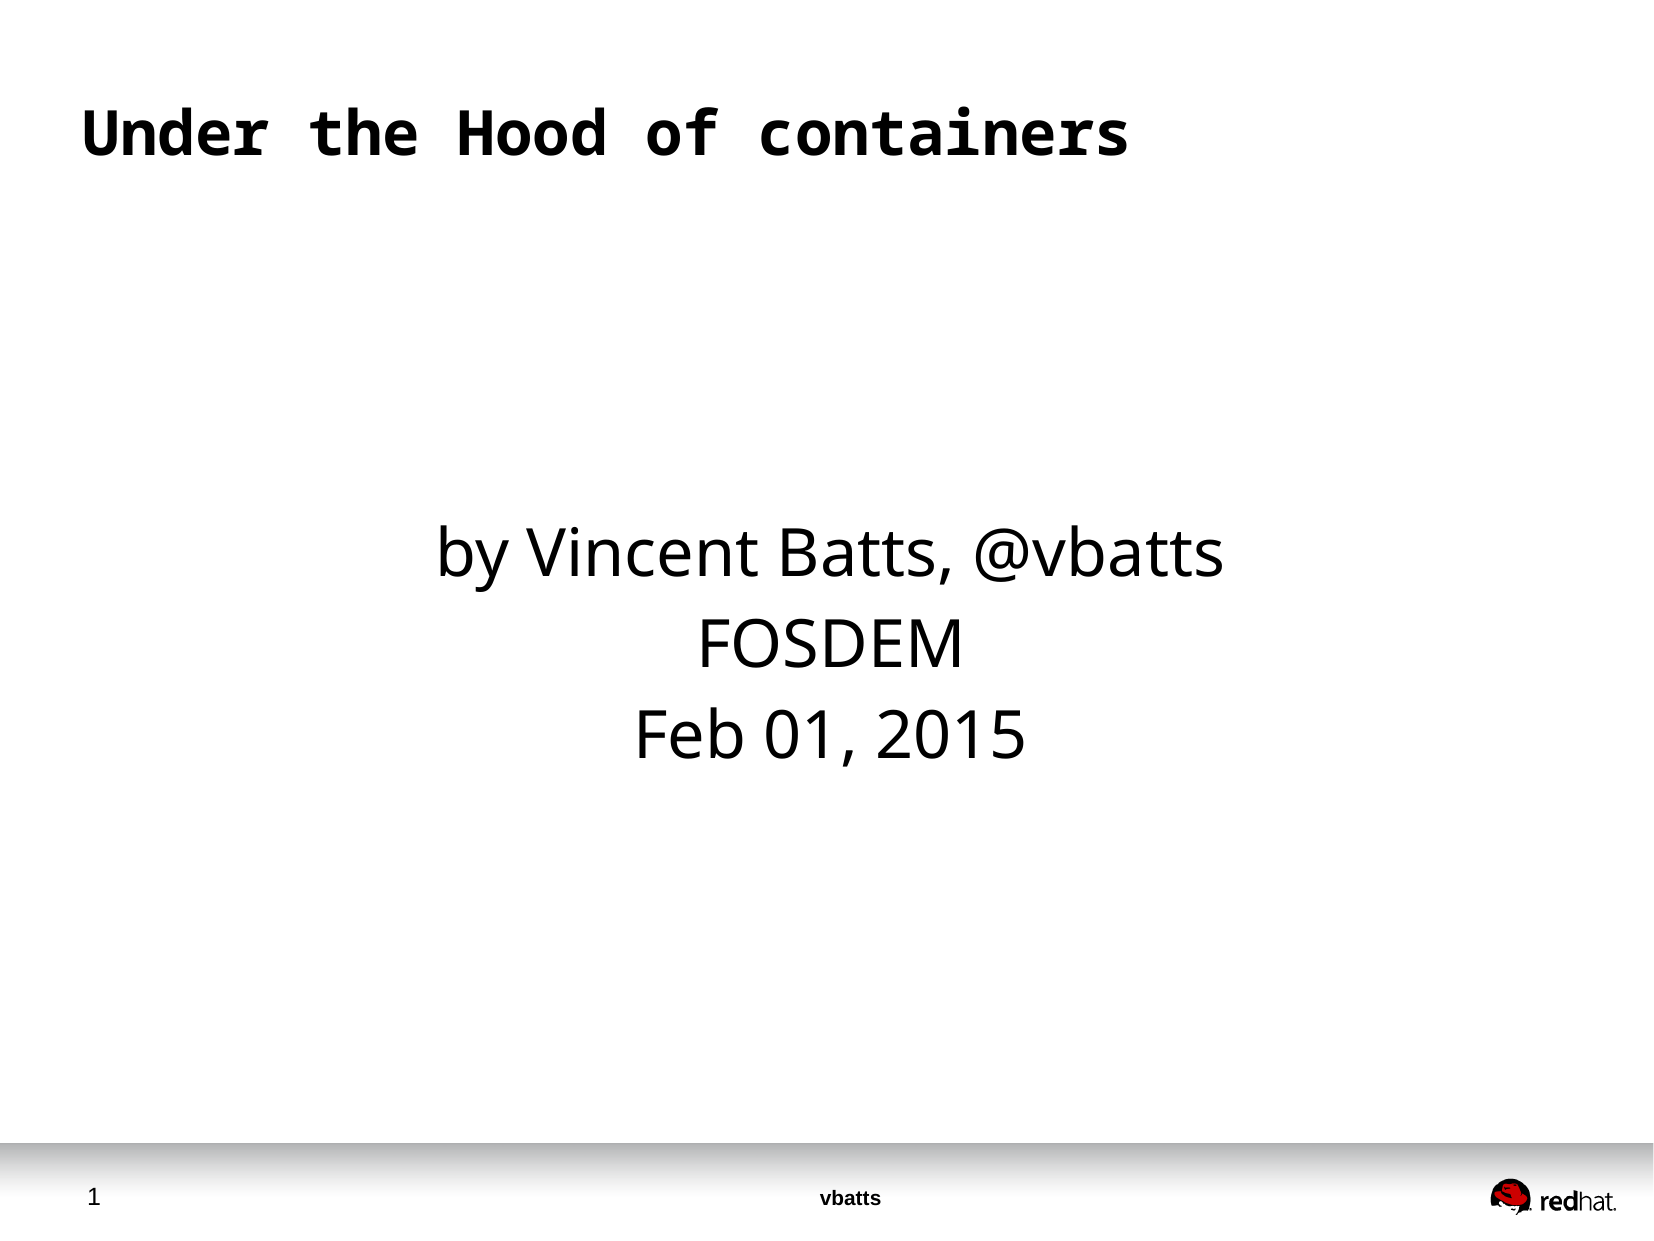

# Under the Hood of containers
by Vincent Batts, @vbatts
FOSDEM
Feb 01, 2015